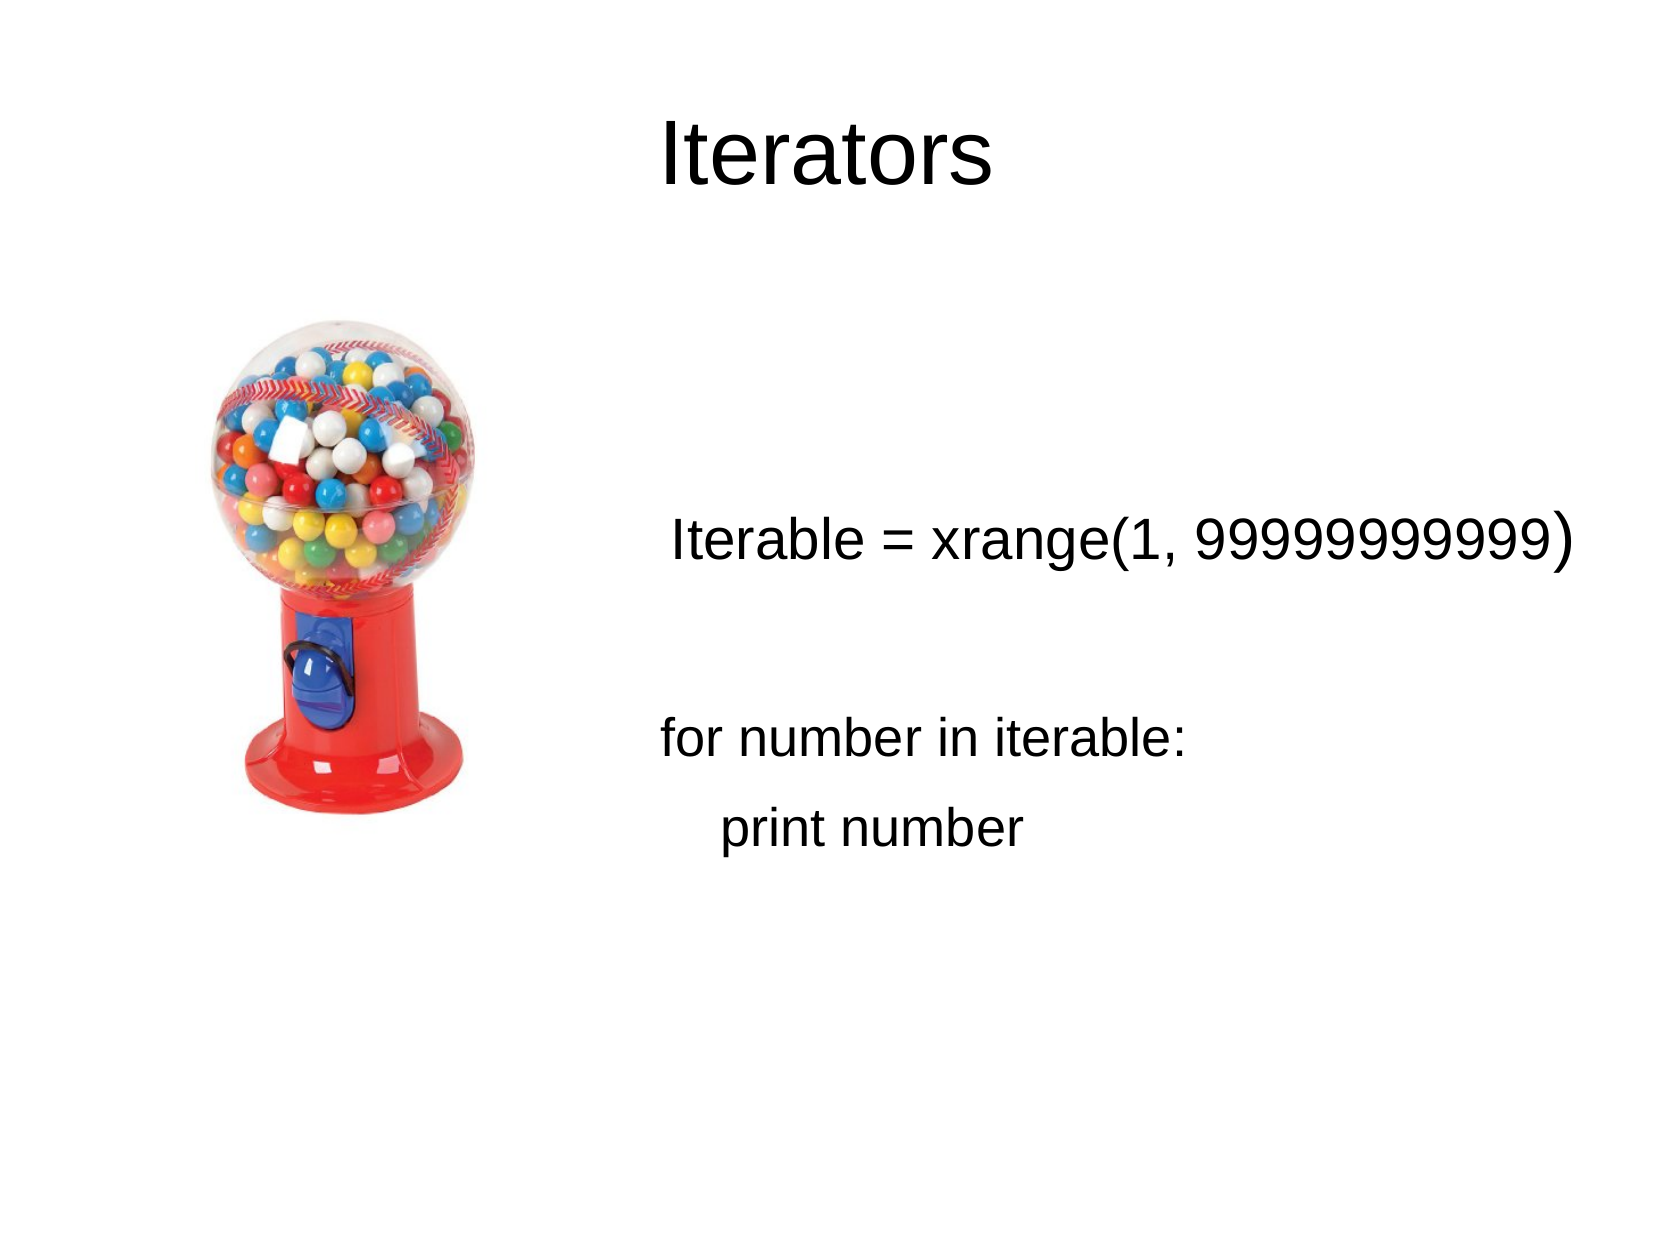

# Iterators
Iterable = xrange(1, 99999999999)
 for number in iterable:
 print number